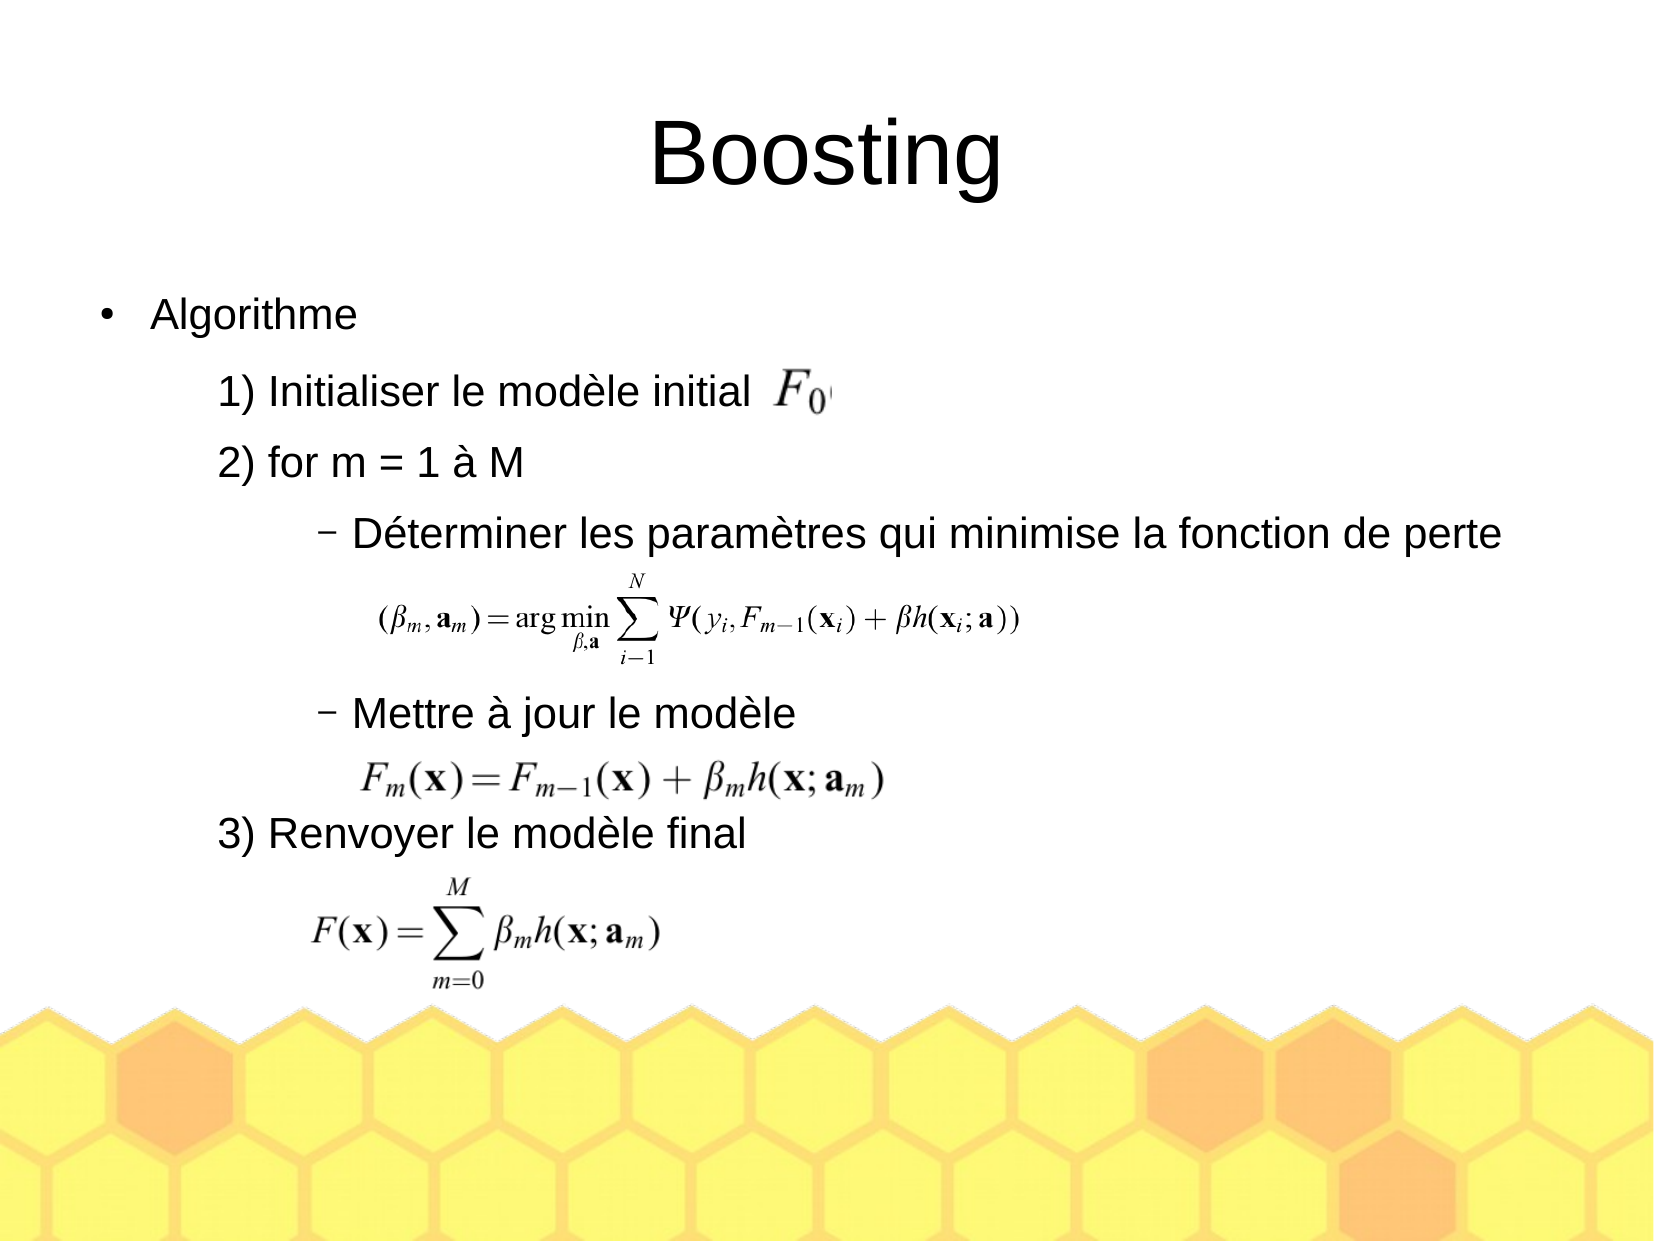

# Boosting
Algorithme
1) Initialiser le modèle initial
2) for m = 1 à M
Déterminer les paramètres qui minimise la fonction de perte
Mettre à jour le modèle
3) Renvoyer le modèle final